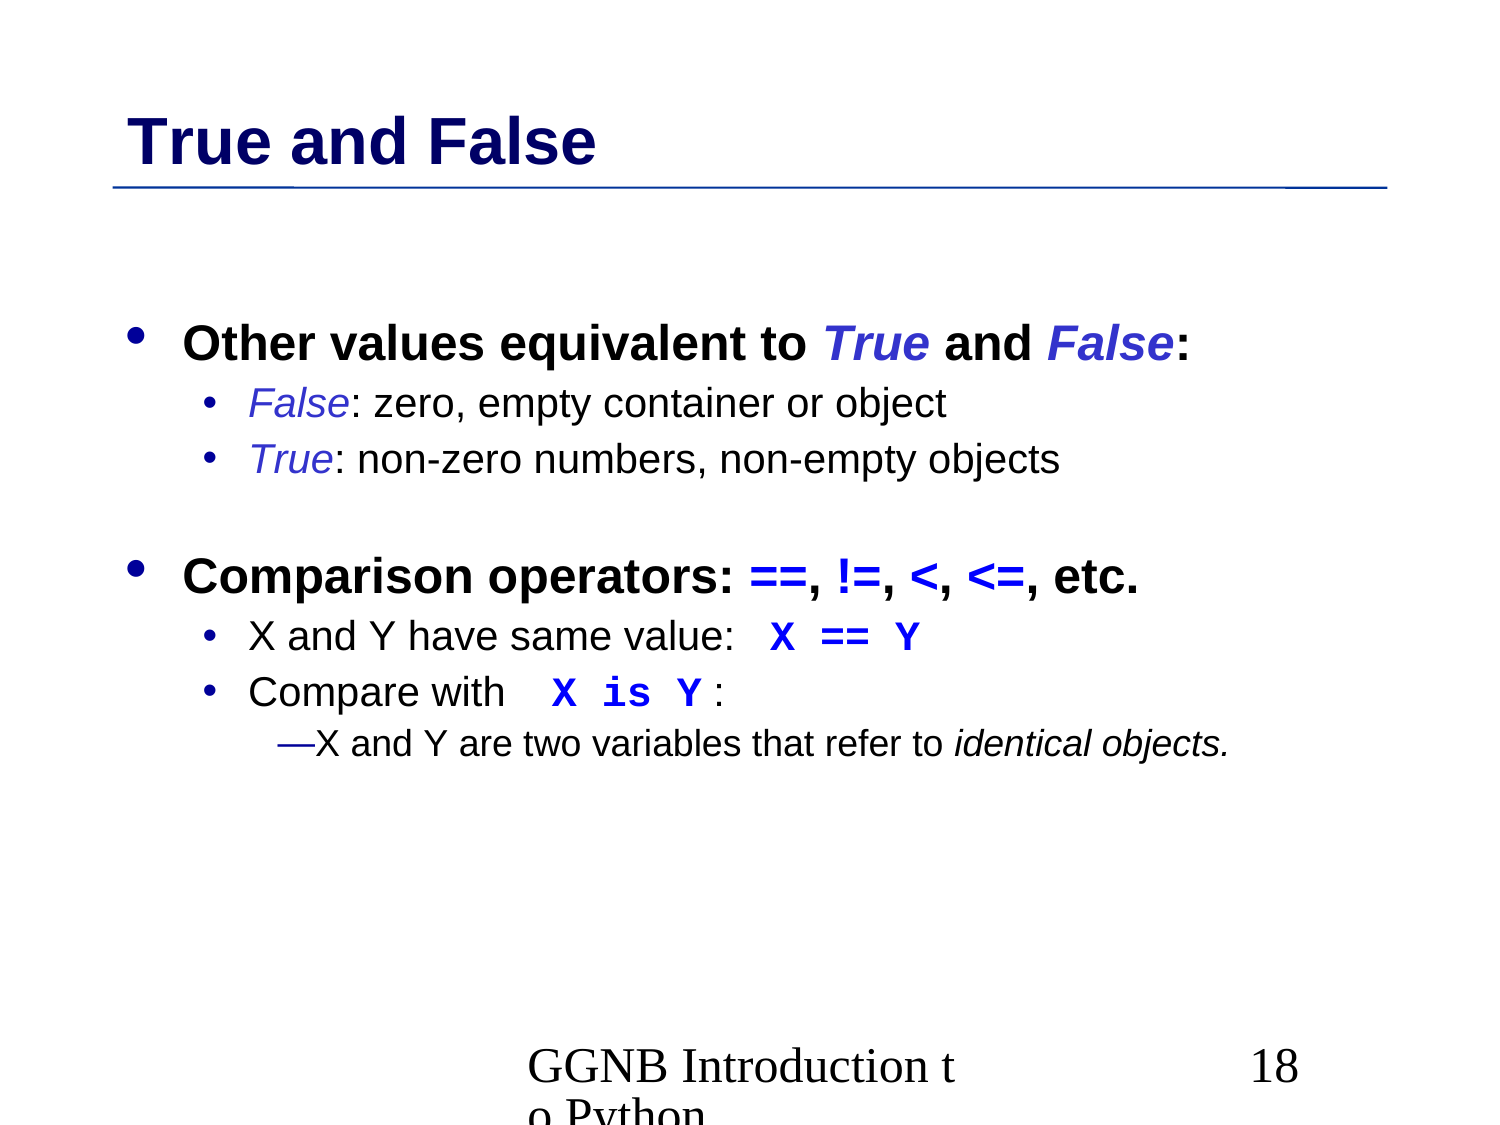

# True and False
Other values equivalent to True and False:
False: zero, empty container or object
True: non-zero numbers, non-empty objects
Comparison operators: ==, !=, <, <=, etc.
X and Y have same value: X == Y
Compare with X is Y :
X and Y are two variables that refer to identical objects.
18
GGNB Introduction to Python